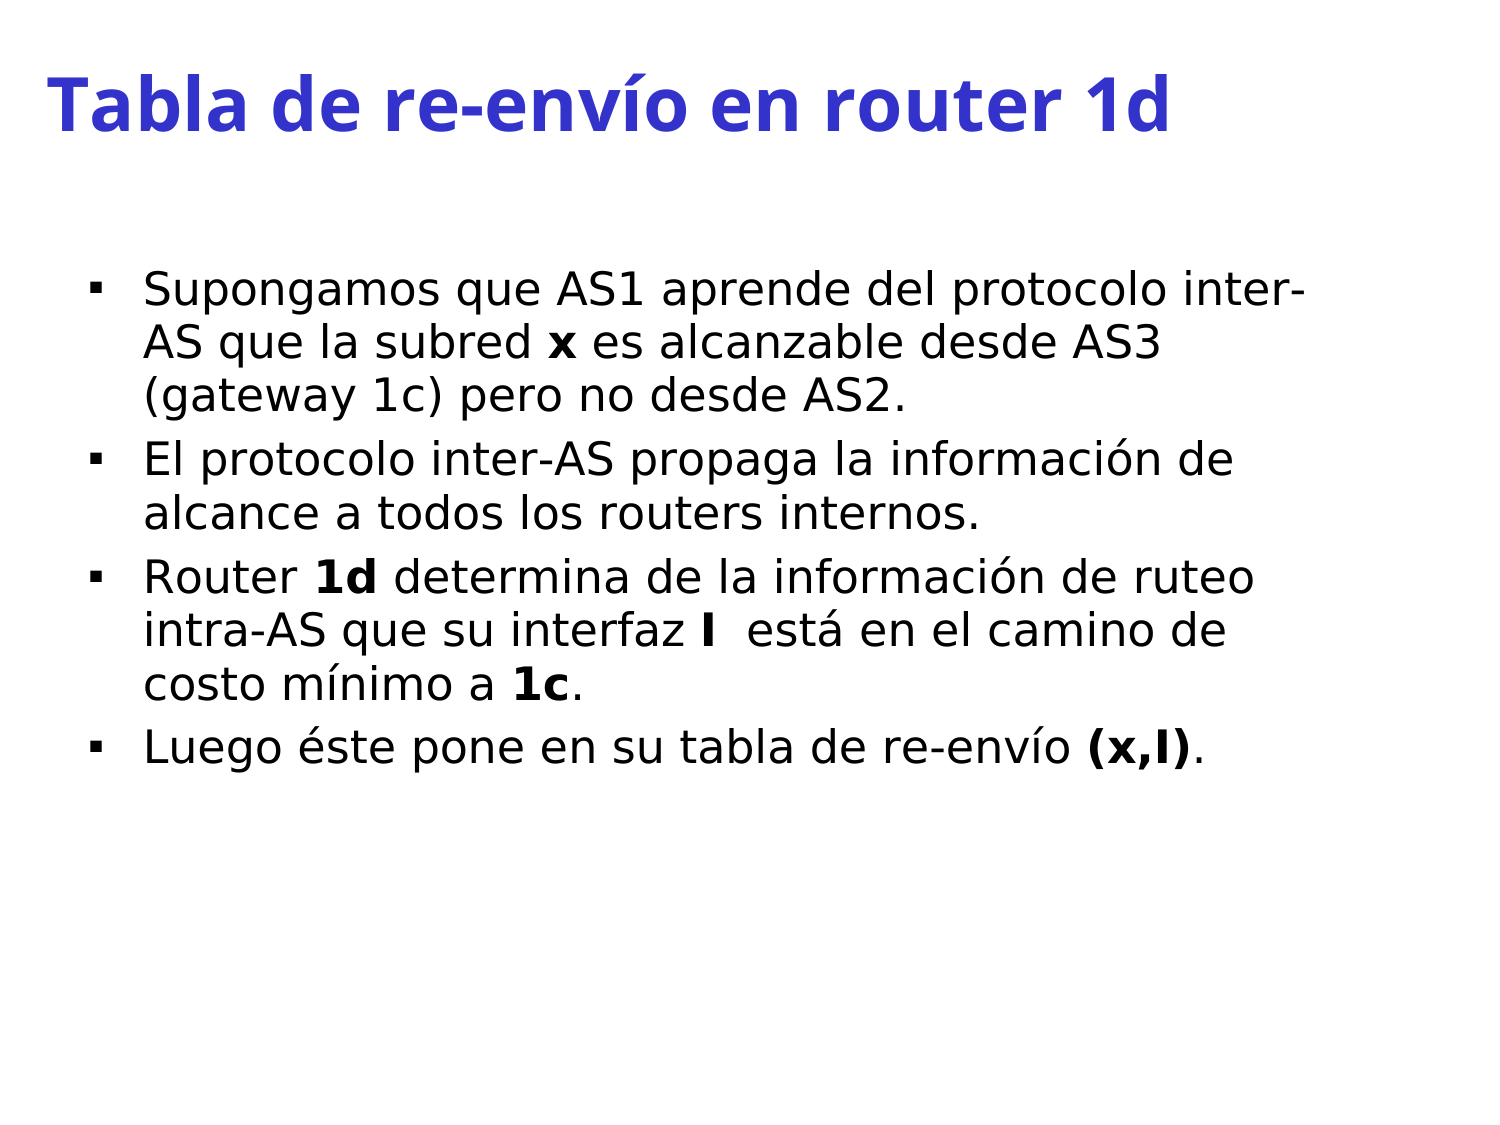

# Tabla de re-envío en router 1d
Supongamos que AS1 aprende del protocolo inter-AS que la subred x es alcanzable desde AS3 (gateway 1c) pero no desde AS2.
El protocolo inter-AS propaga la información de alcance a todos los routers internos.
Router 1d determina de la información de ruteo intra-AS que su interfaz I está en el camino de costo mínimo a 1c.
Luego éste pone en su tabla de re-envío (x,I).